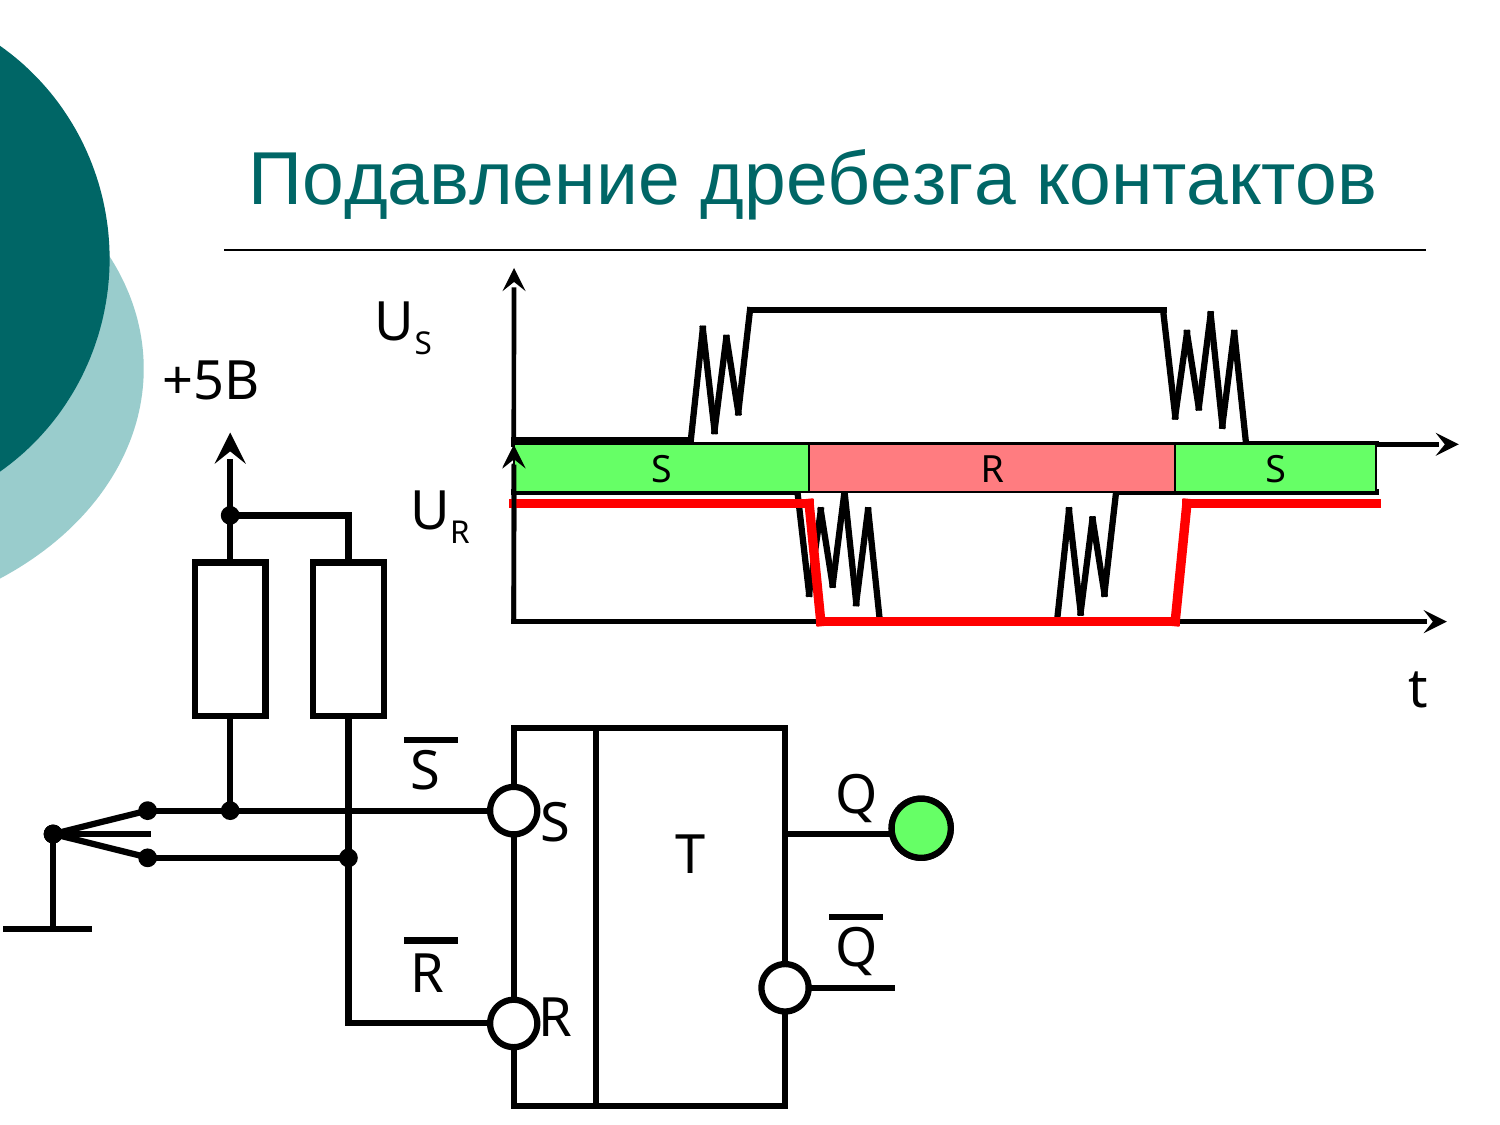

# Подавление дребезга контактов
US
+5В
S
R
S
UR
t
S
S
R
T
Q
Q
R